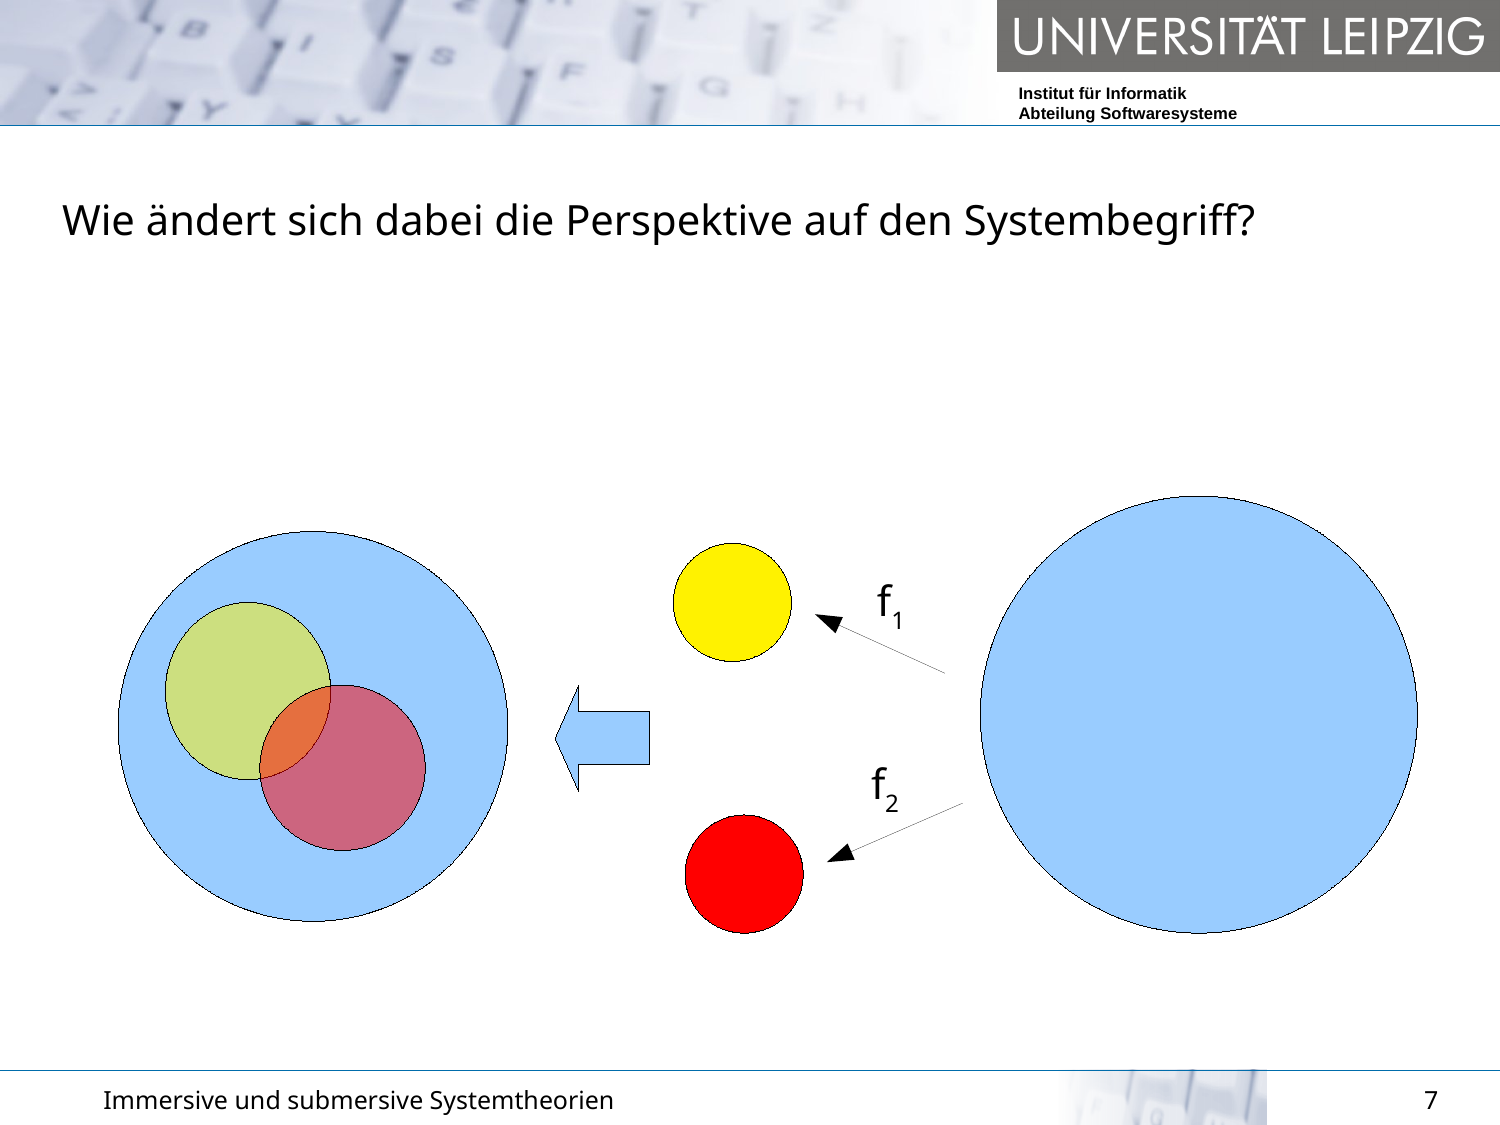

# Wie ändert sich dabei die Perspektive auf den Systembegriff?
f1
f2
Immersive und submersive Systemtheorien
7